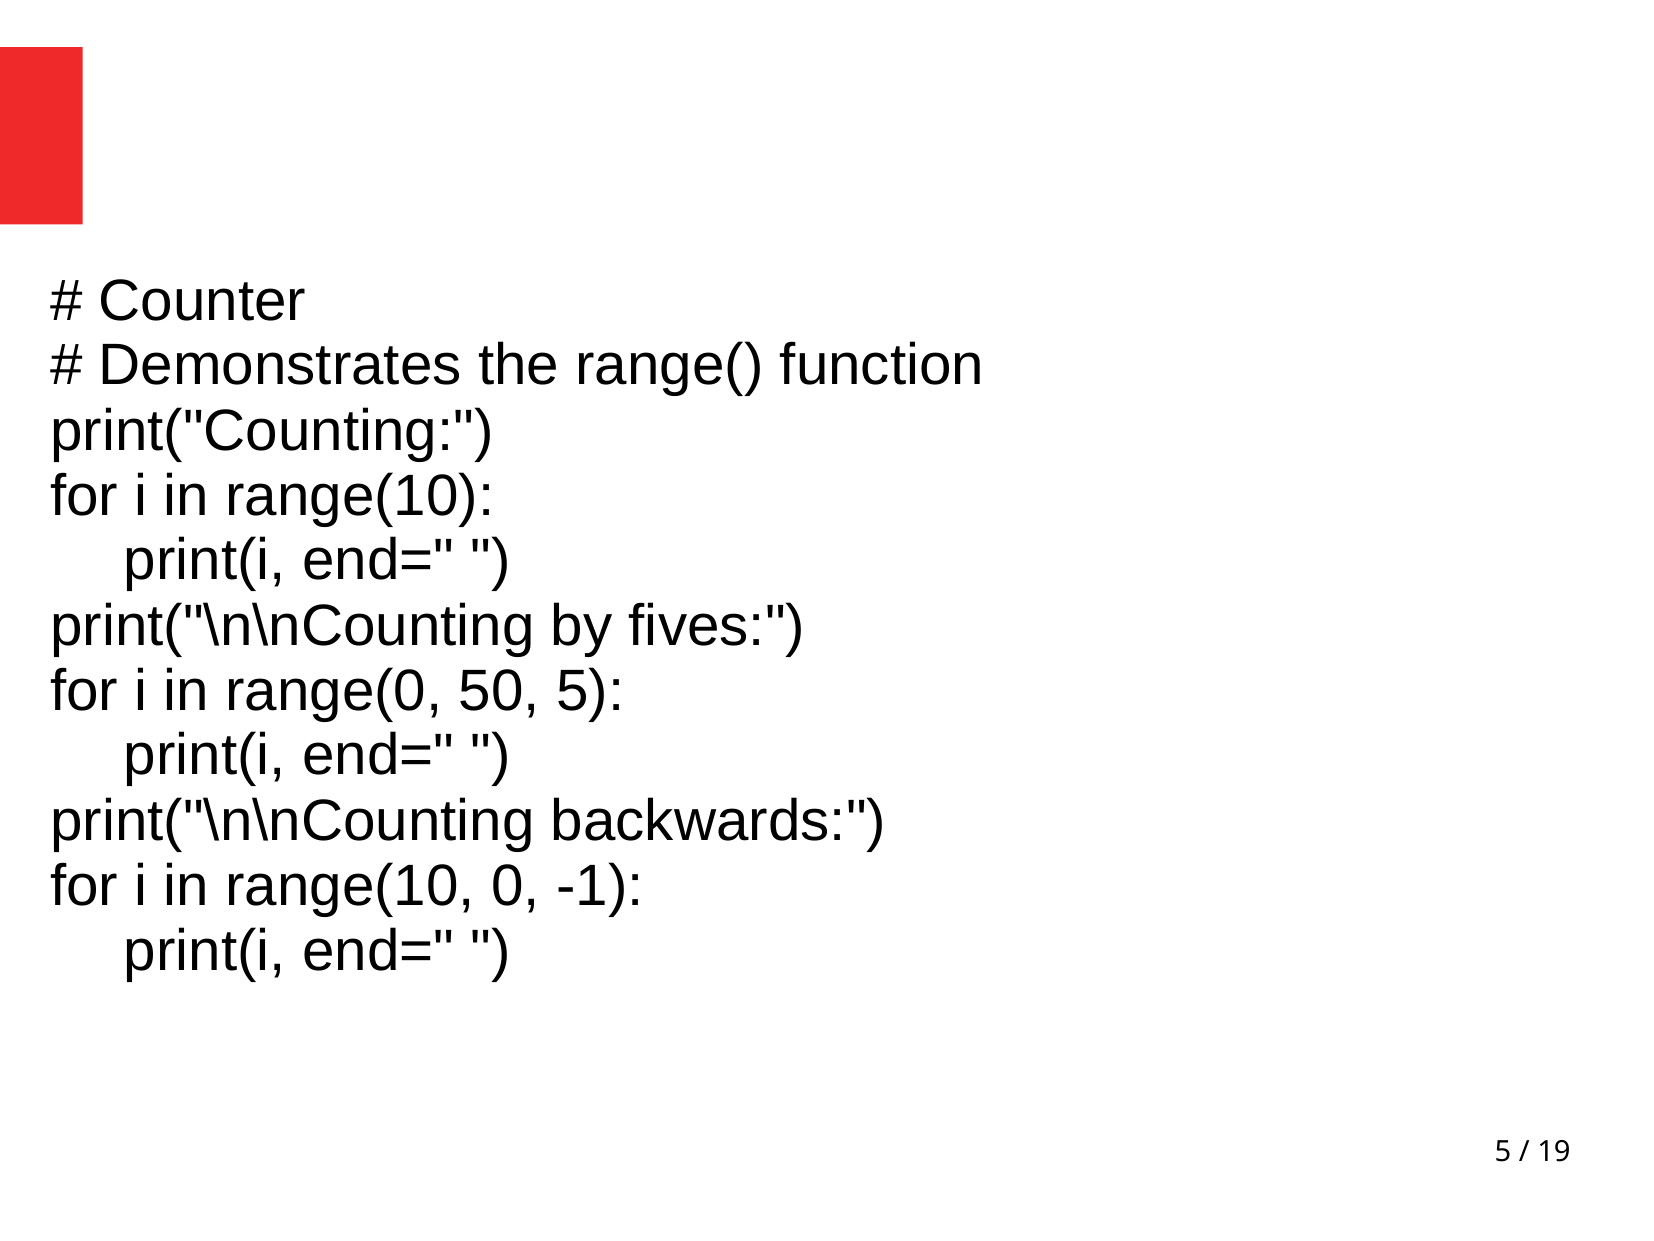

# Counter
# Demonstrates the range() function
print("Counting:")
for i in range(10):
	print(i, end=" ")
print("\n\nCounting by fives:")
for i in range(0, 50, 5):
	print(i, end=" ")
print("\n\nCounting backwards:")
for i in range(10, 0, -1):
	print(i, end=" ")
5